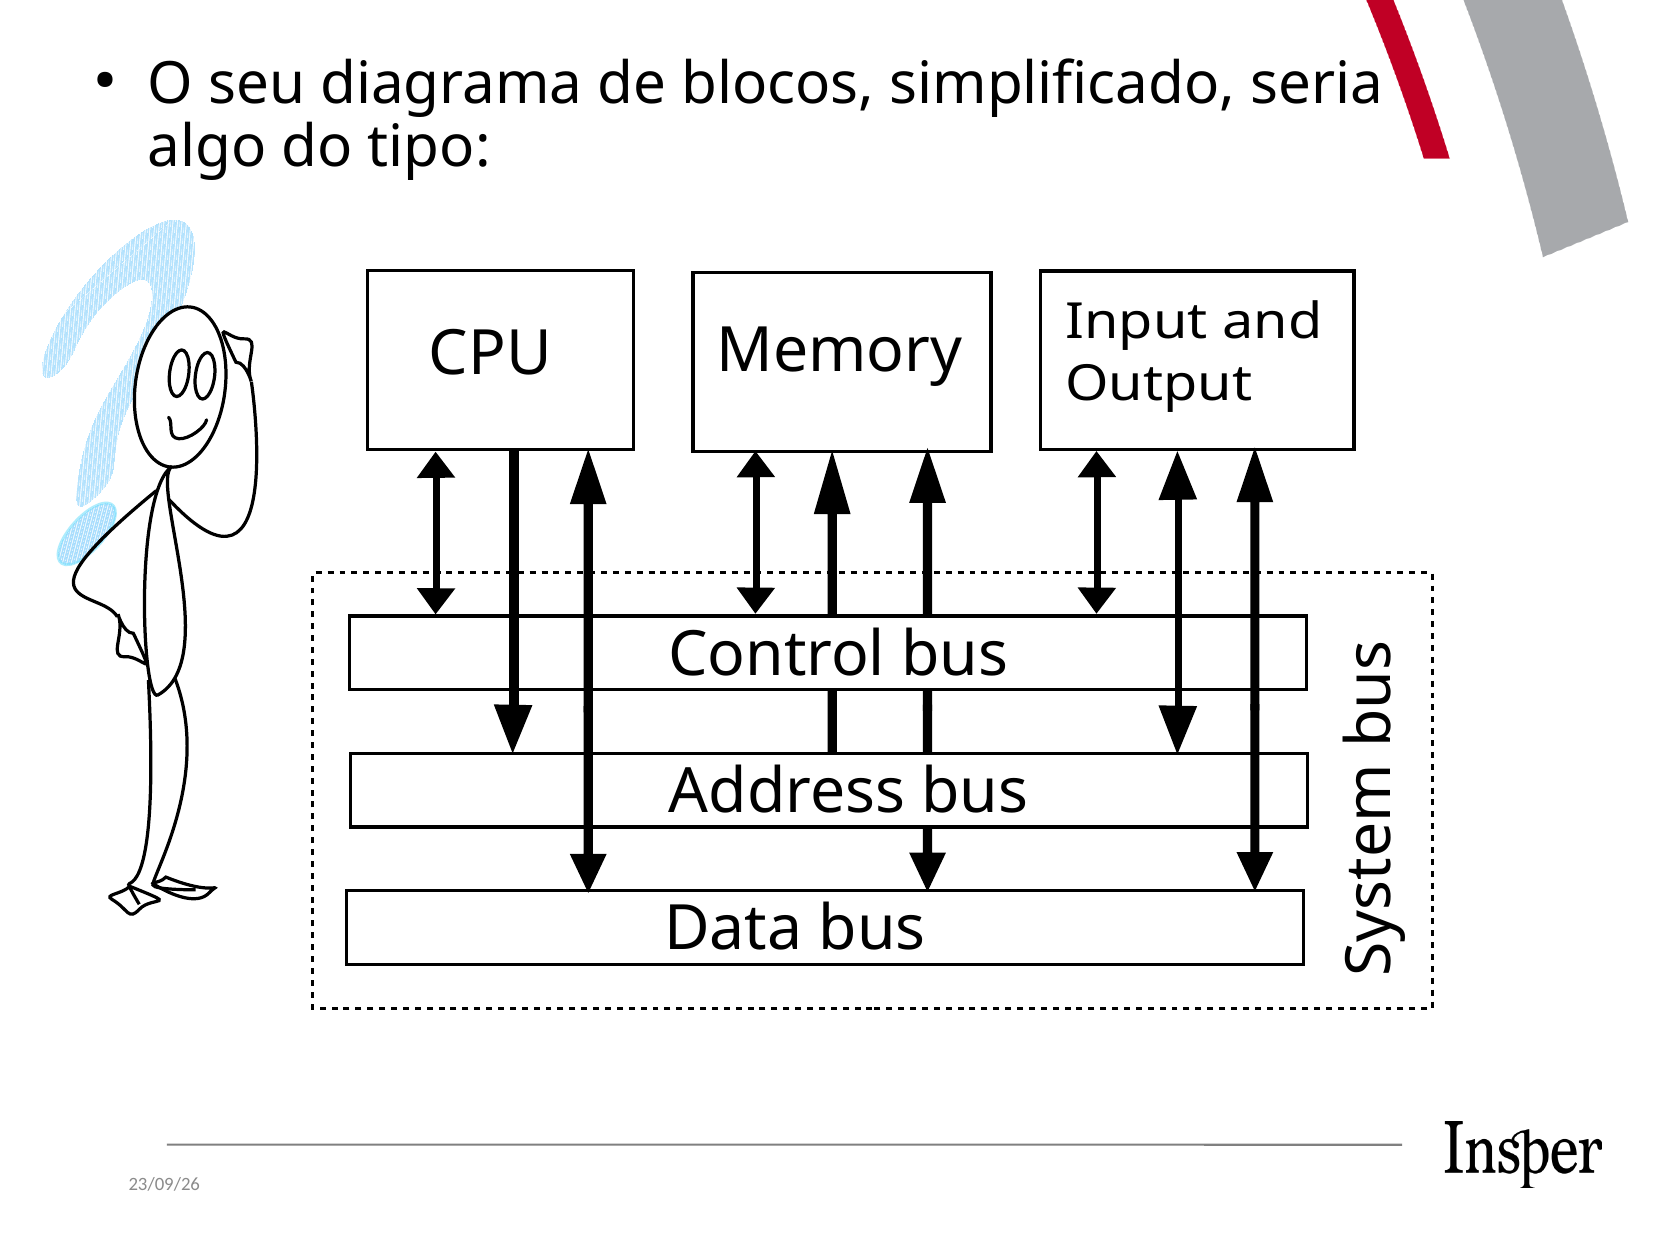

# O seu diagrama de blocos, simplificado, seria algo do tipo: